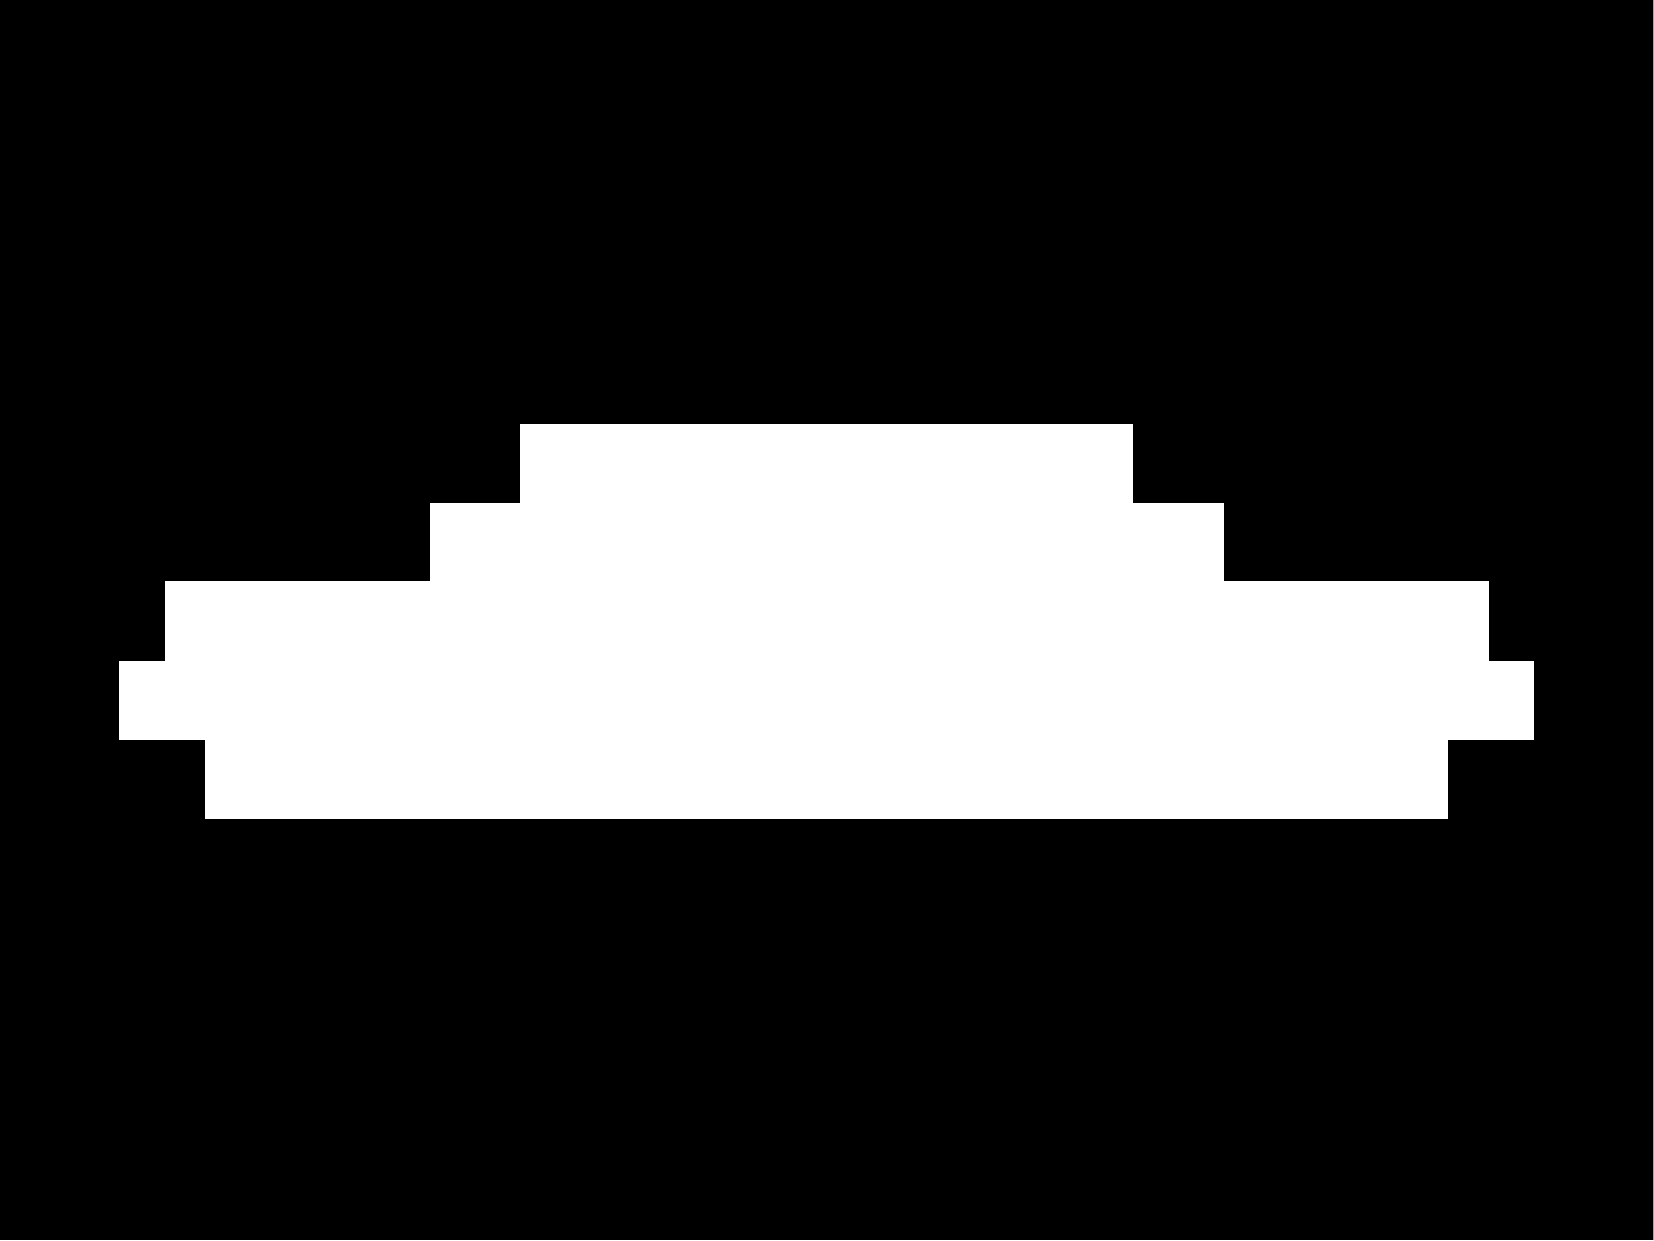

# Coloque sobre mim
Coroa ao invés de cinzas
Em lugar de pranto, dá-me óleo de alegria
Vem, cura-me agora, dá-me vestes de louvor
Faça minha vida um carvalho de justiça